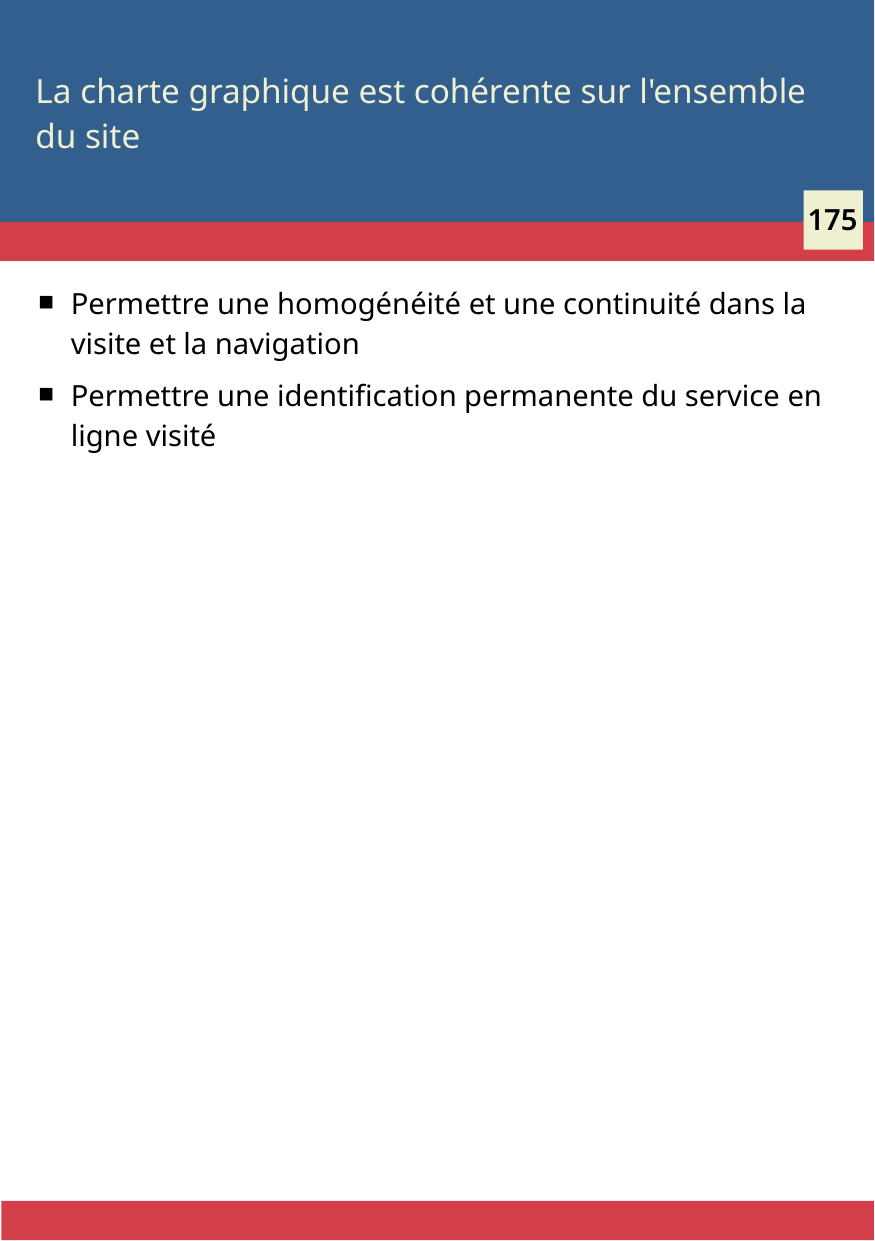

# La charte graphique est cohérente sur l'ensemble du site
175
Permettre une homogénéité et une continuité dans la visite et la navigation
Permettre une identification permanente du service en ligne visité